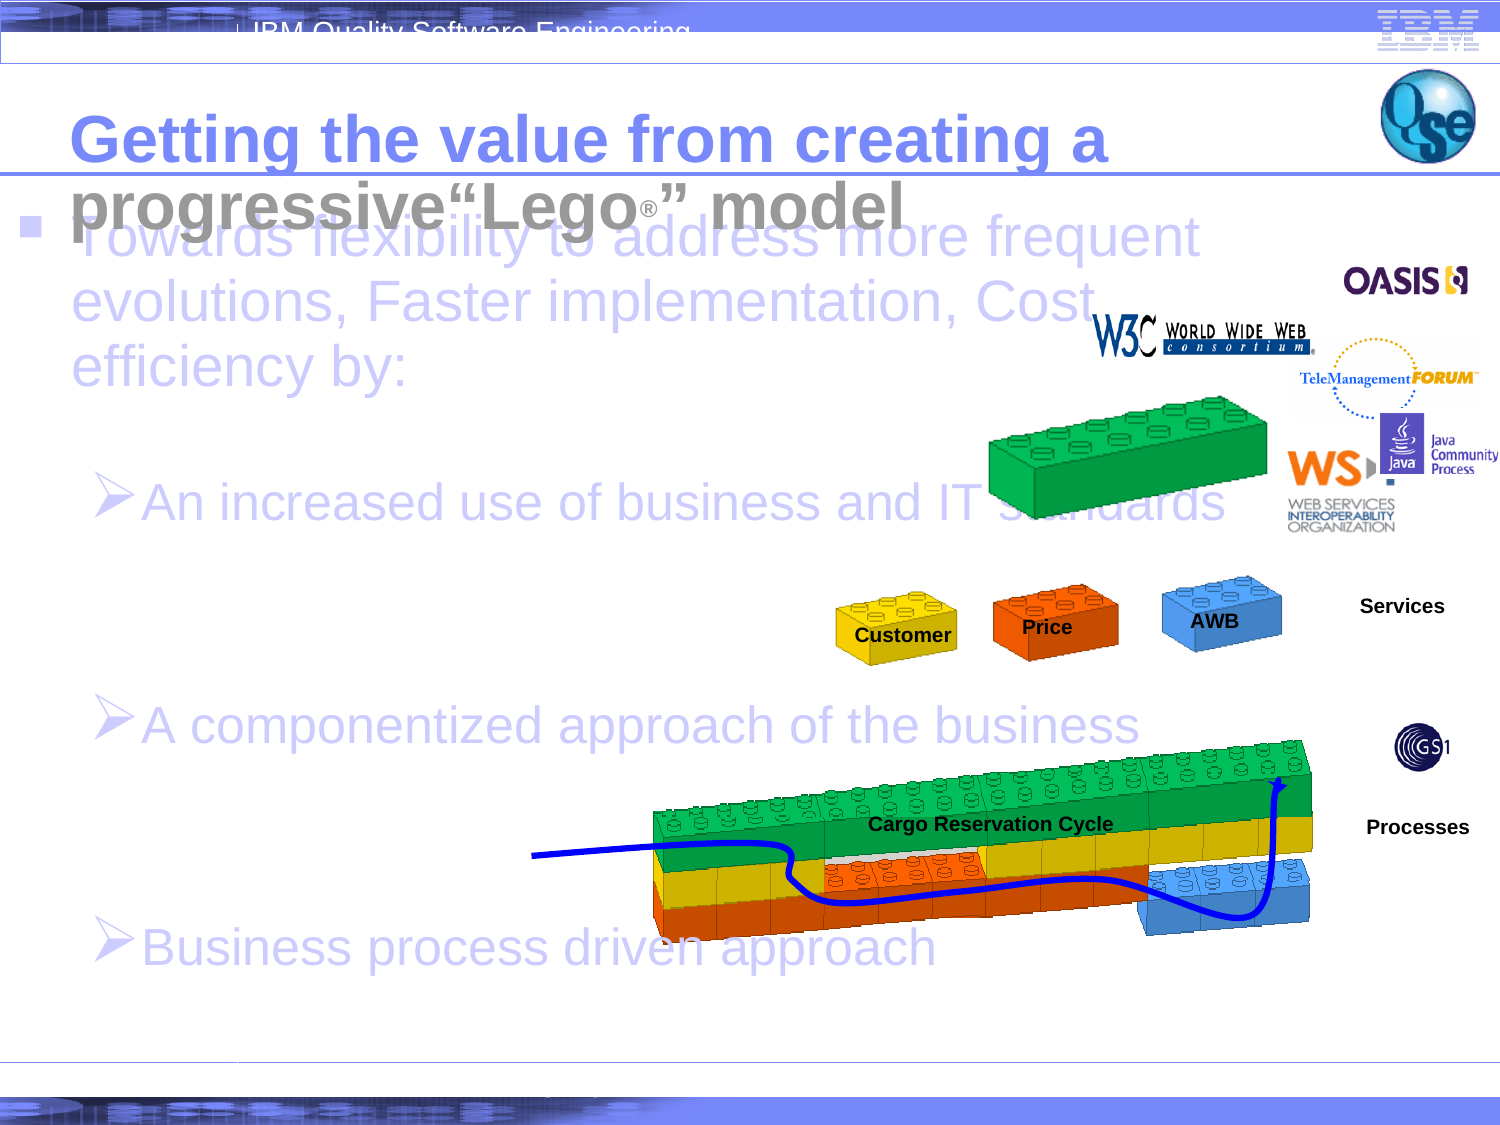

# Getting the value from creating a progressive“Lego®” model
Towards flexibility to address more frequent evolutions, Faster implementation, Cost efficiency by:
An increased use of business and IT standards
A componentized approach of the business
Business process driven approach
Services
AWB
Price
Customer
Cargo Reservation Cycle
Processes
IATA
32